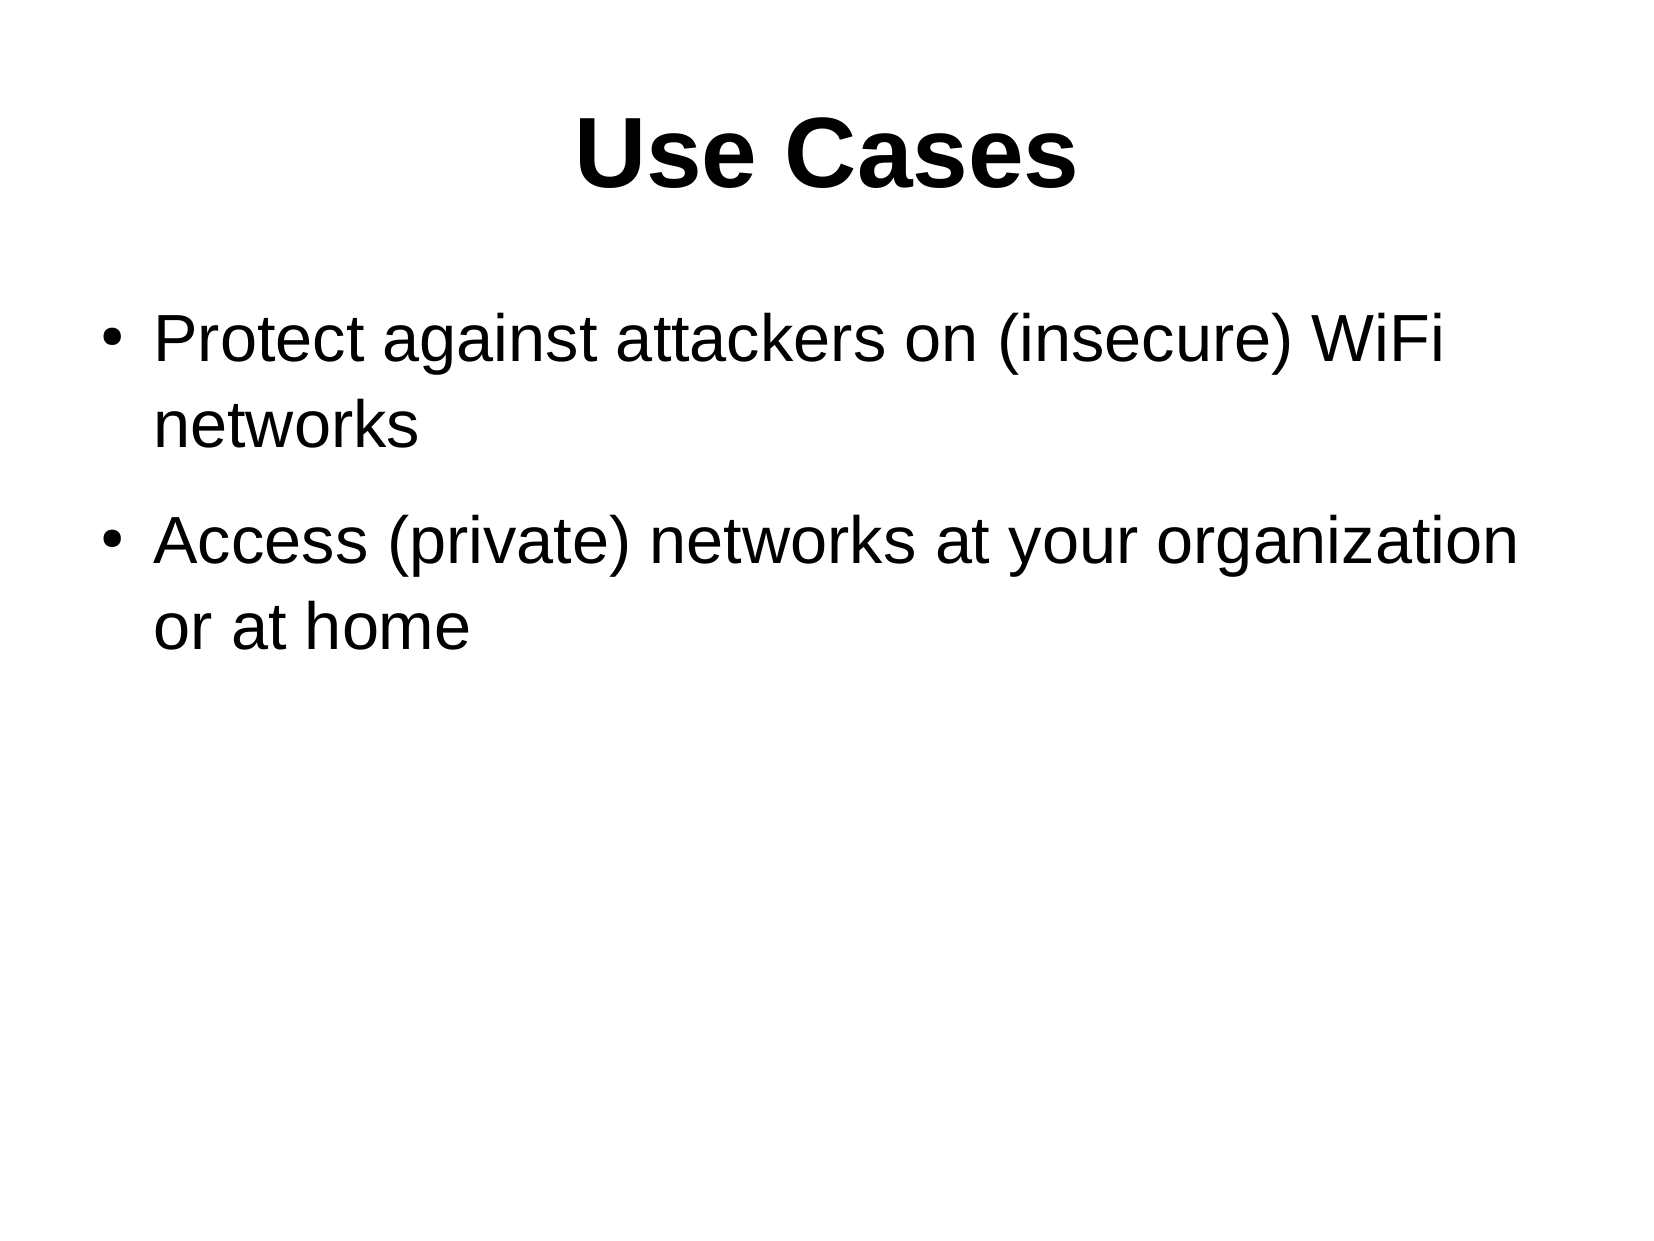

# Use Cases
Protect against attackers on (insecure) WiFi networks
Access (private) networks at your organization or at home